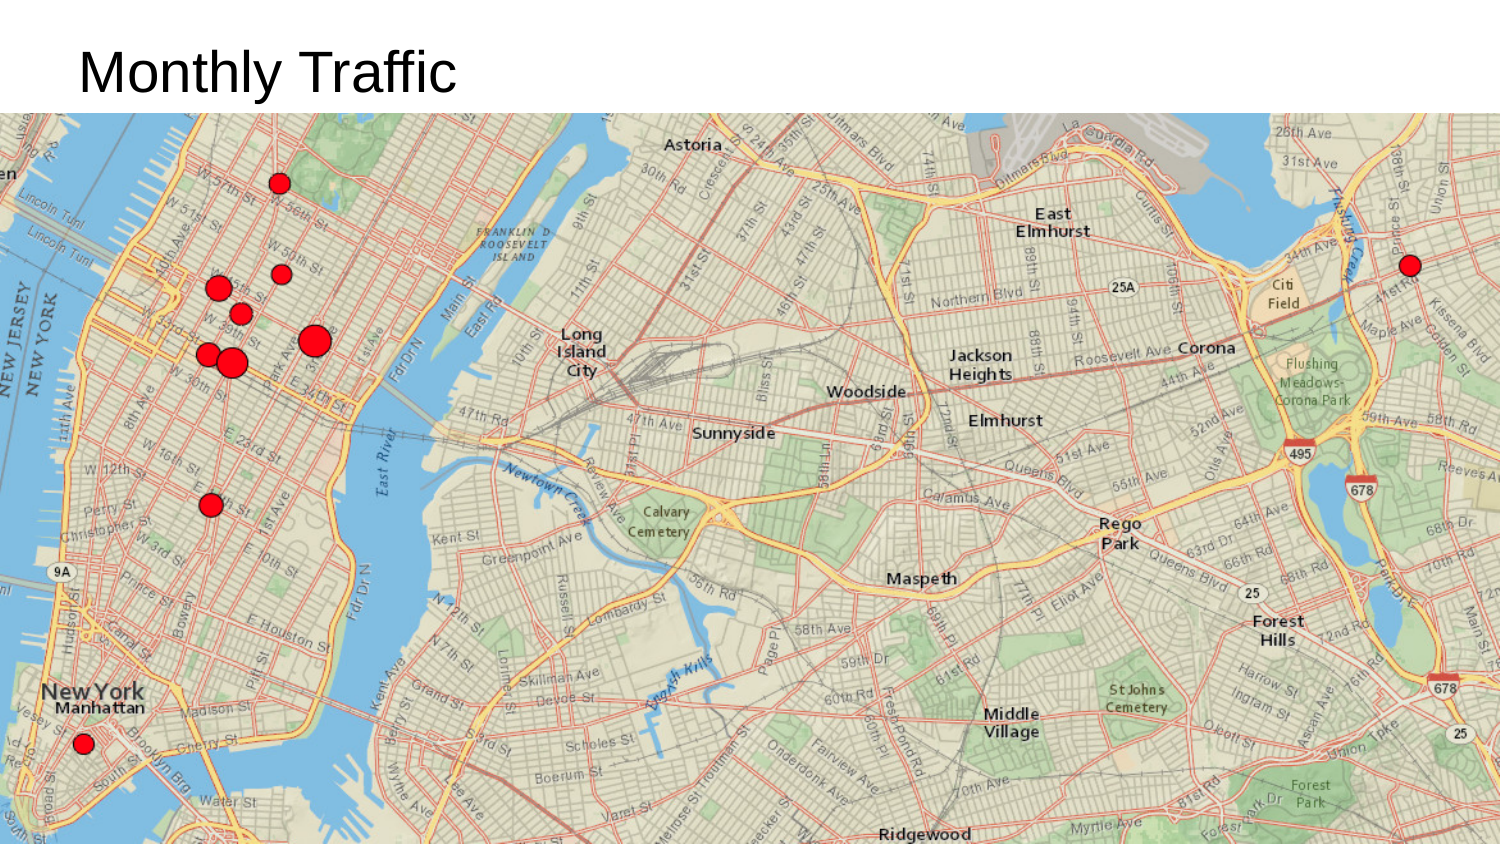

# Monthly Traffic
Map source: all maps created with https://github.com/jwass/mplleaflet using the natgeo-esri tileset